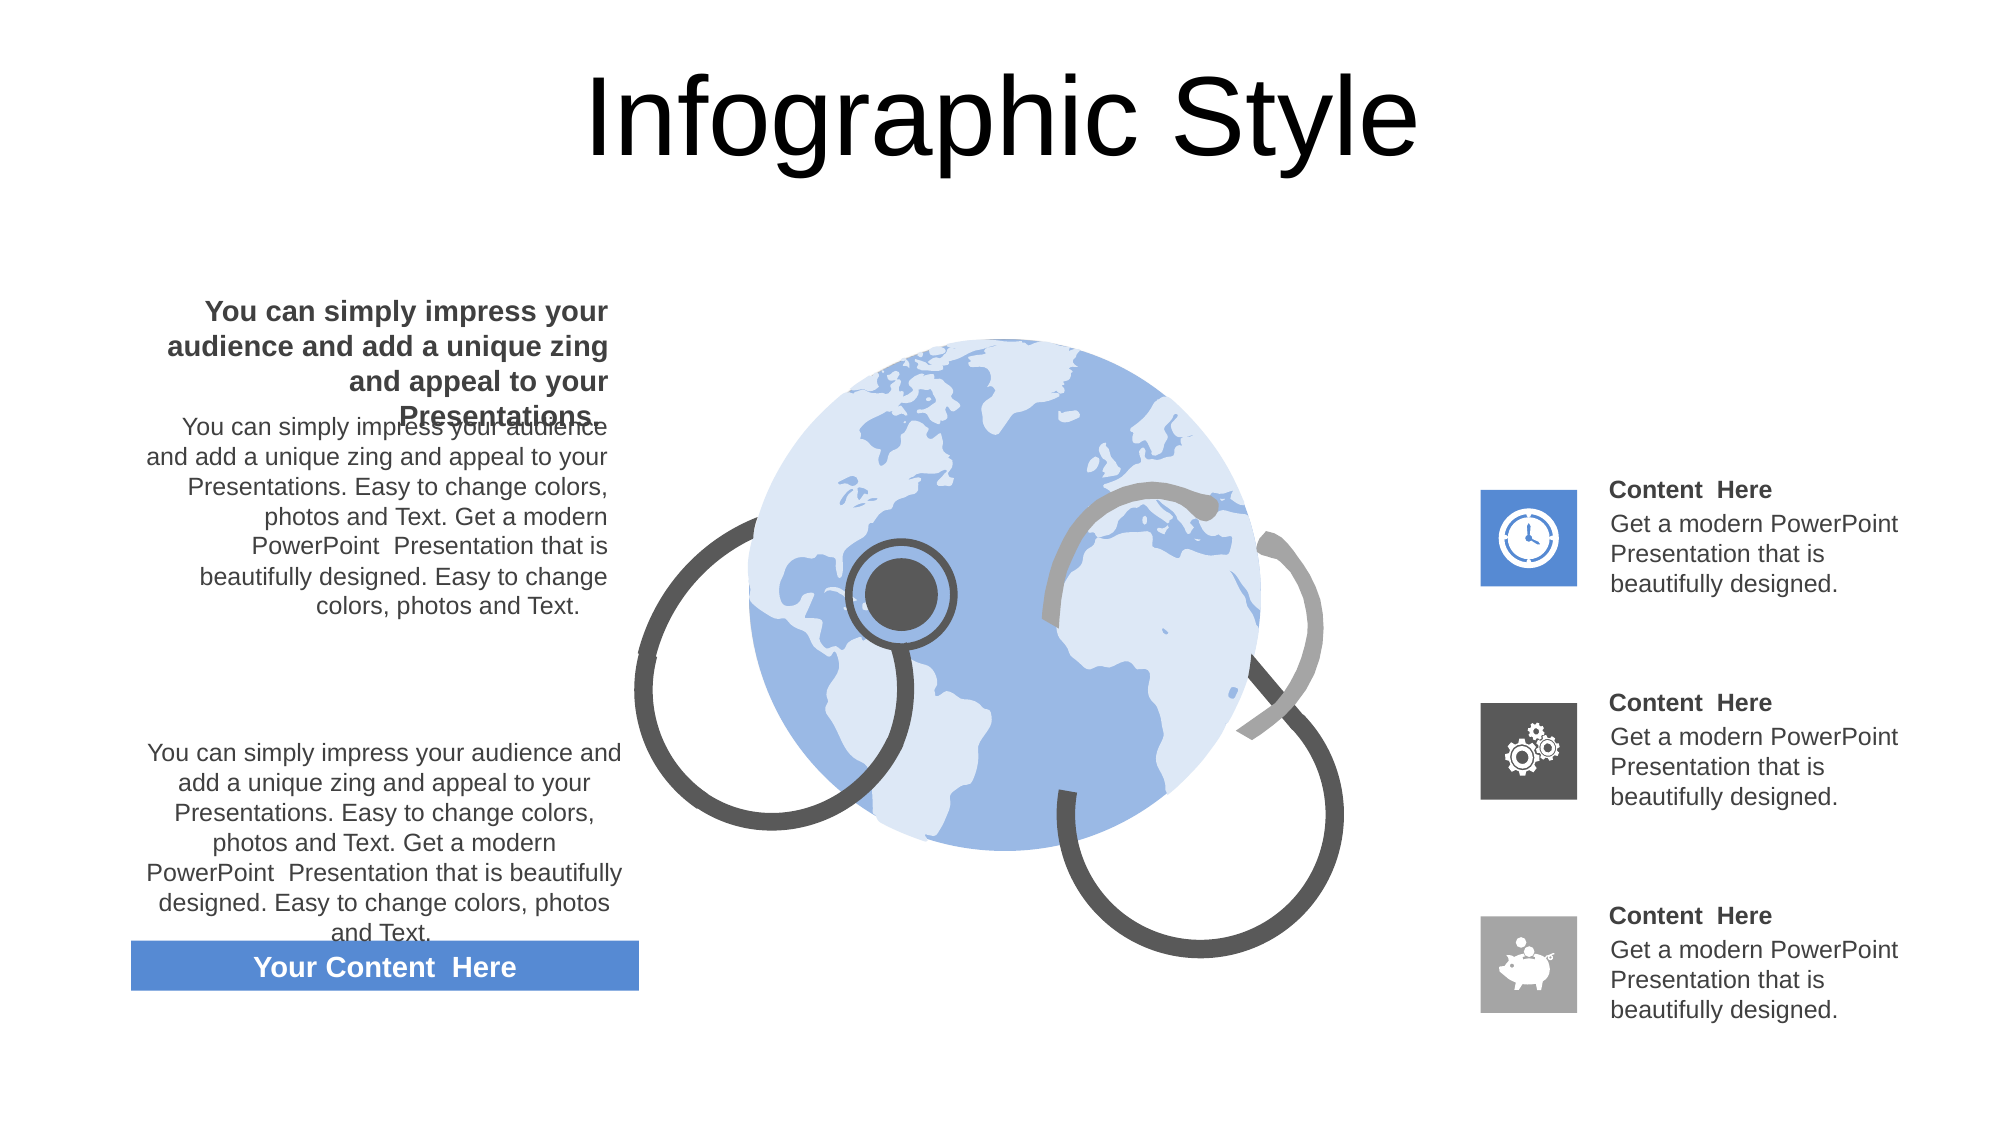

# Infographic Style
You can simply impress your audience and add a unique zing and appeal to your Presentations.
You can simply impress your audience and add a unique zing and appeal to your Presentations. Easy to change colors, photos and Text. Get a modern PowerPoint Presentation that is beautifully designed. Easy to change colors, photos and Text.
Content Here
Get a modern PowerPoint Presentation that is beautifully designed.
Content Here
Get a modern PowerPoint Presentation that is beautifully designed.
You can simply impress your audience and add a unique zing and appeal to your Presentations. Easy to change colors, photos and Text. Get a modern PowerPoint Presentation that is beautifully designed. Easy to change colors, photos and Text.
Content Here
Get a modern PowerPoint Presentation that is beautifully designed.
Your Content Here